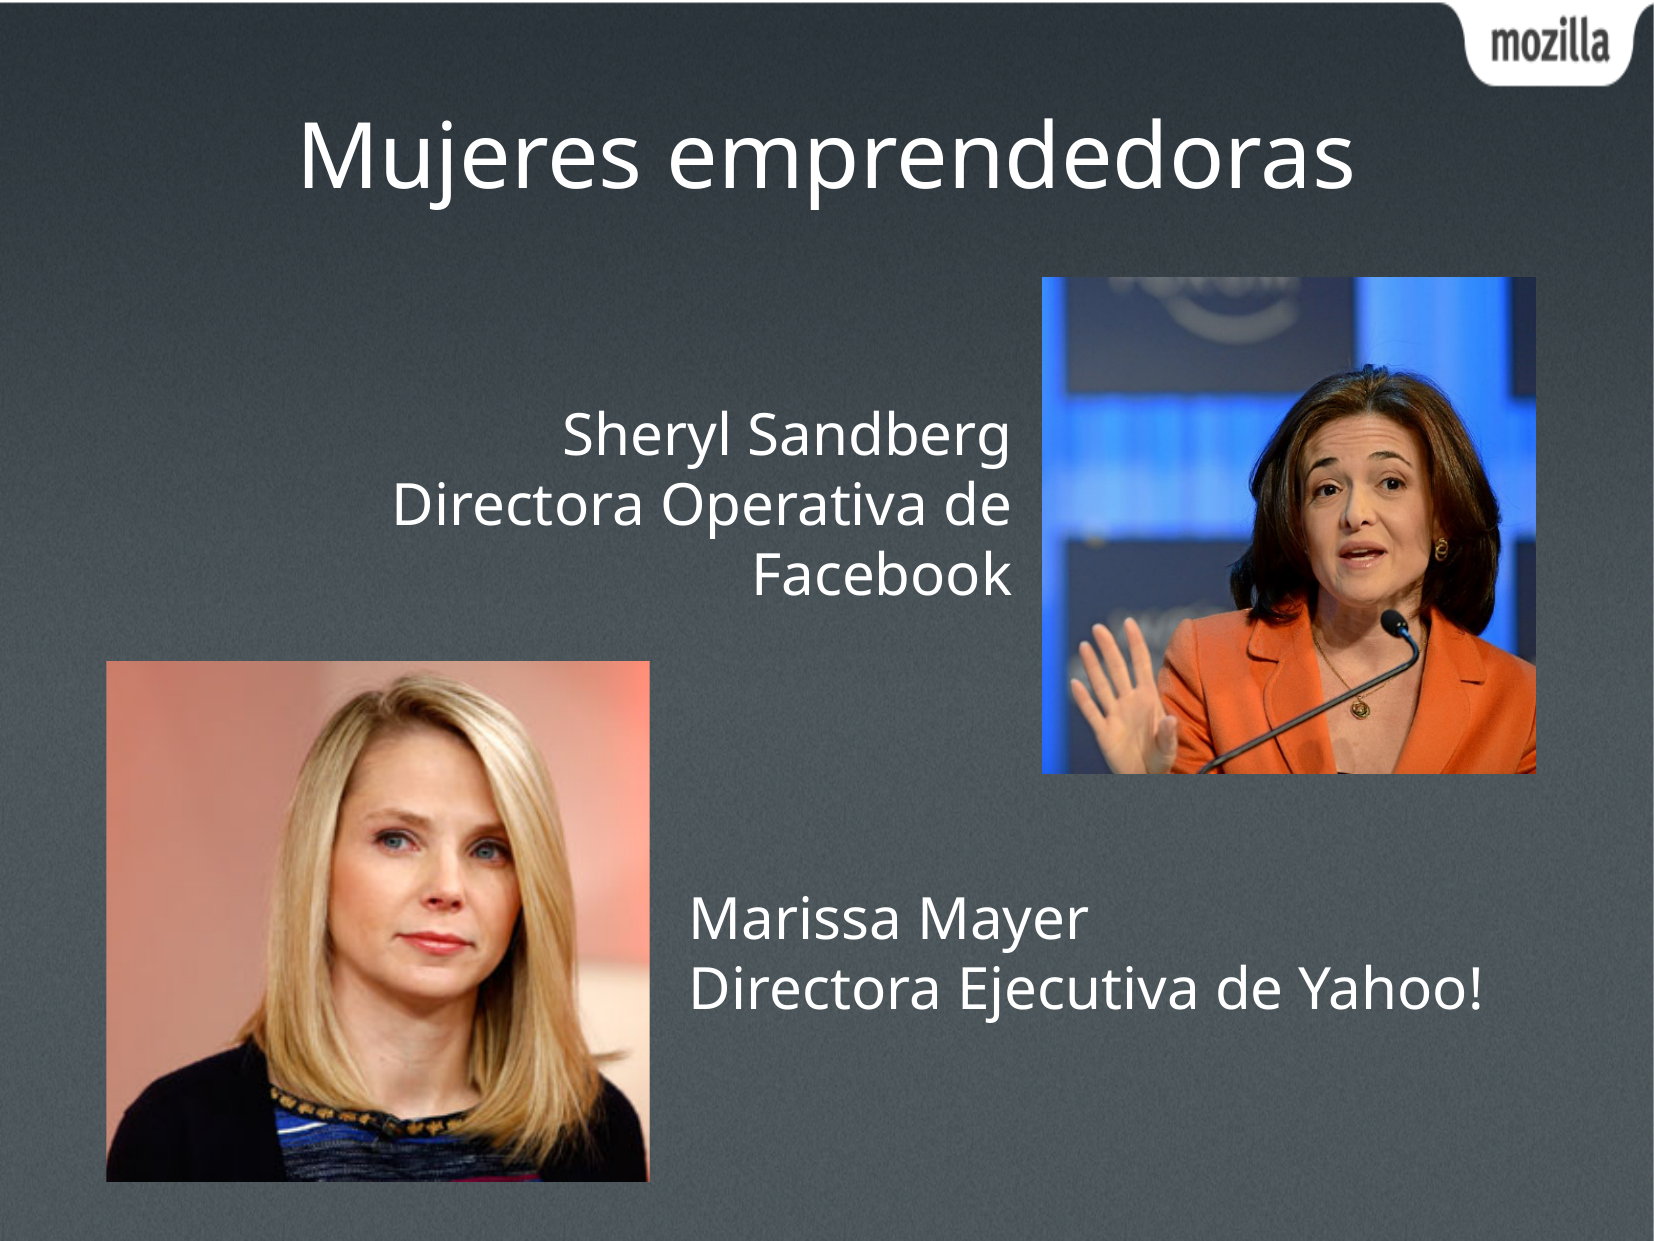

# Mujeres emprendedoras
Sheryl Sandberg
Directora Operativa de Facebook
Marissa Mayer
Directora Ejecutiva de Yahoo!